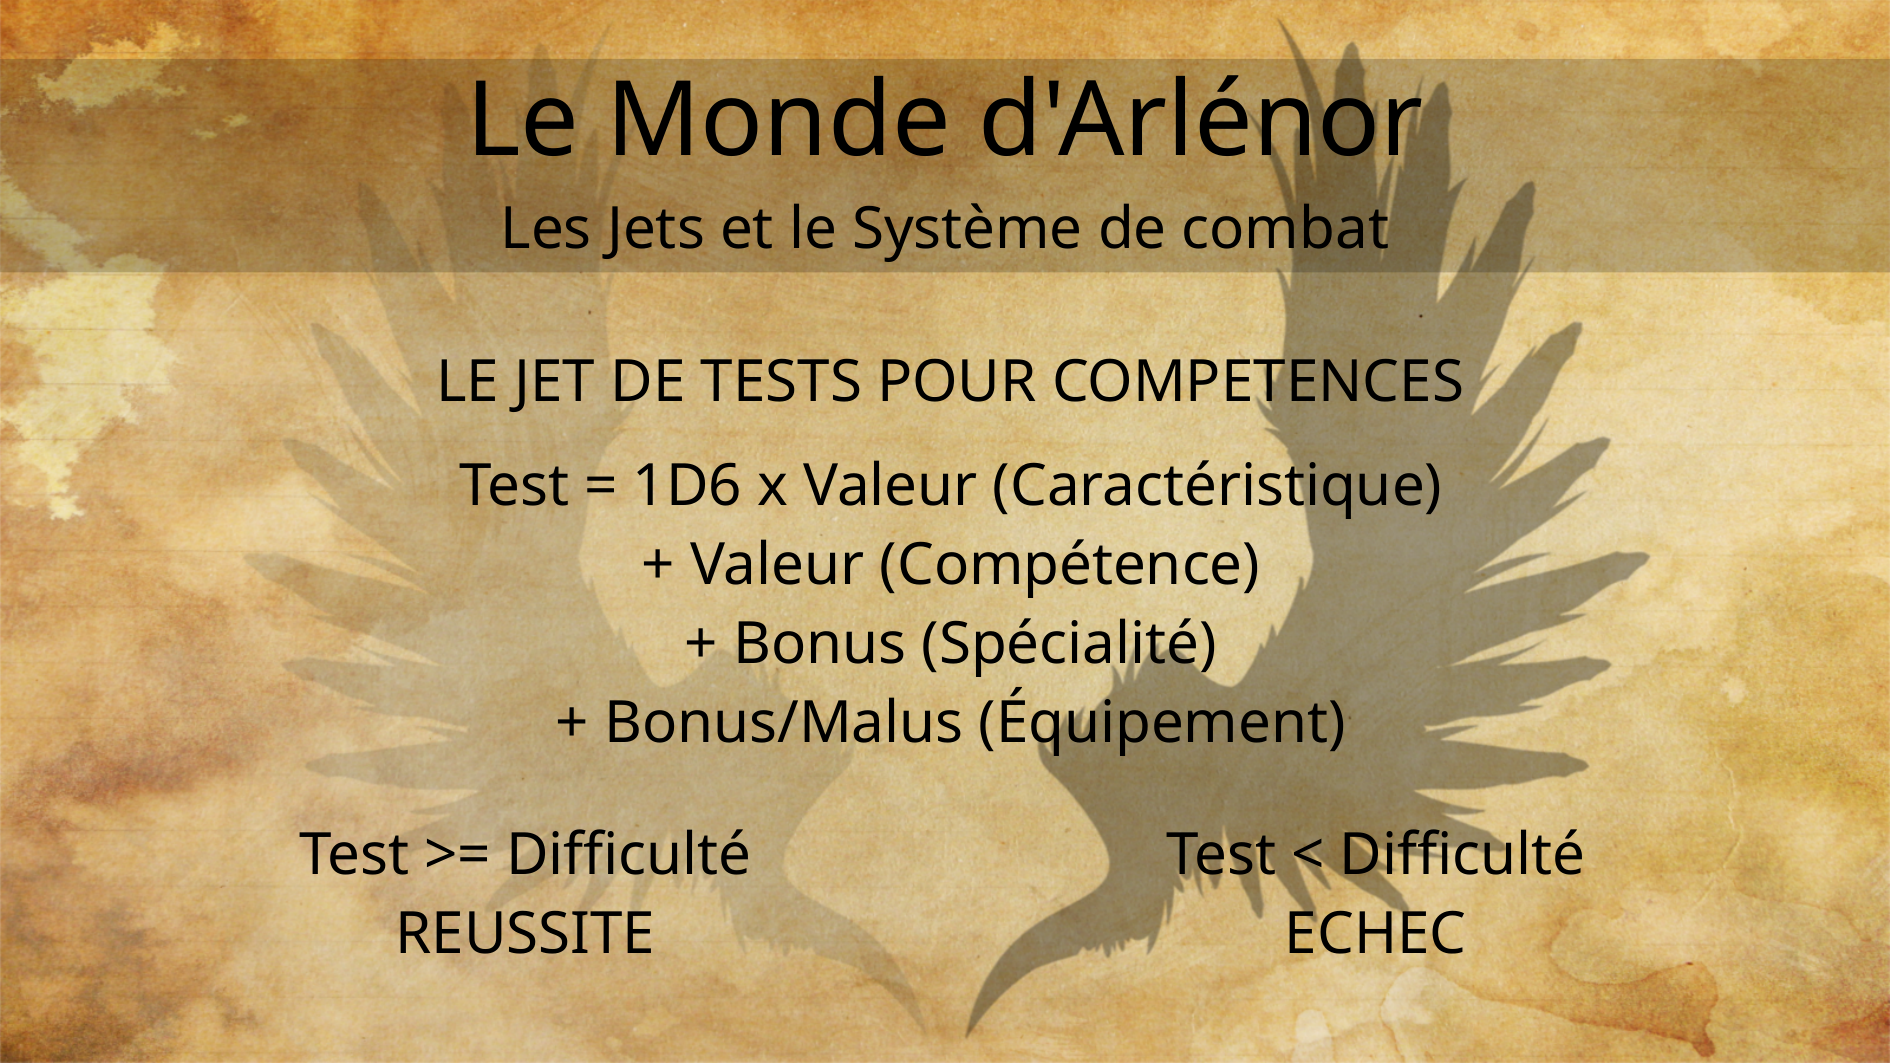

# Le Monde d'Arlénor Les Jets et le Système de combat
LE JET DE TESTS POUR COMPETENCES
Test = 1D6 x Valeur (Caractéristique)
+ Valeur (Compétence)
+ Bonus (Spécialité)
+ Bonus/Malus (Équipement)
Test >= Difficulté
REUSSITE
Test < Difficulté
ECHEC